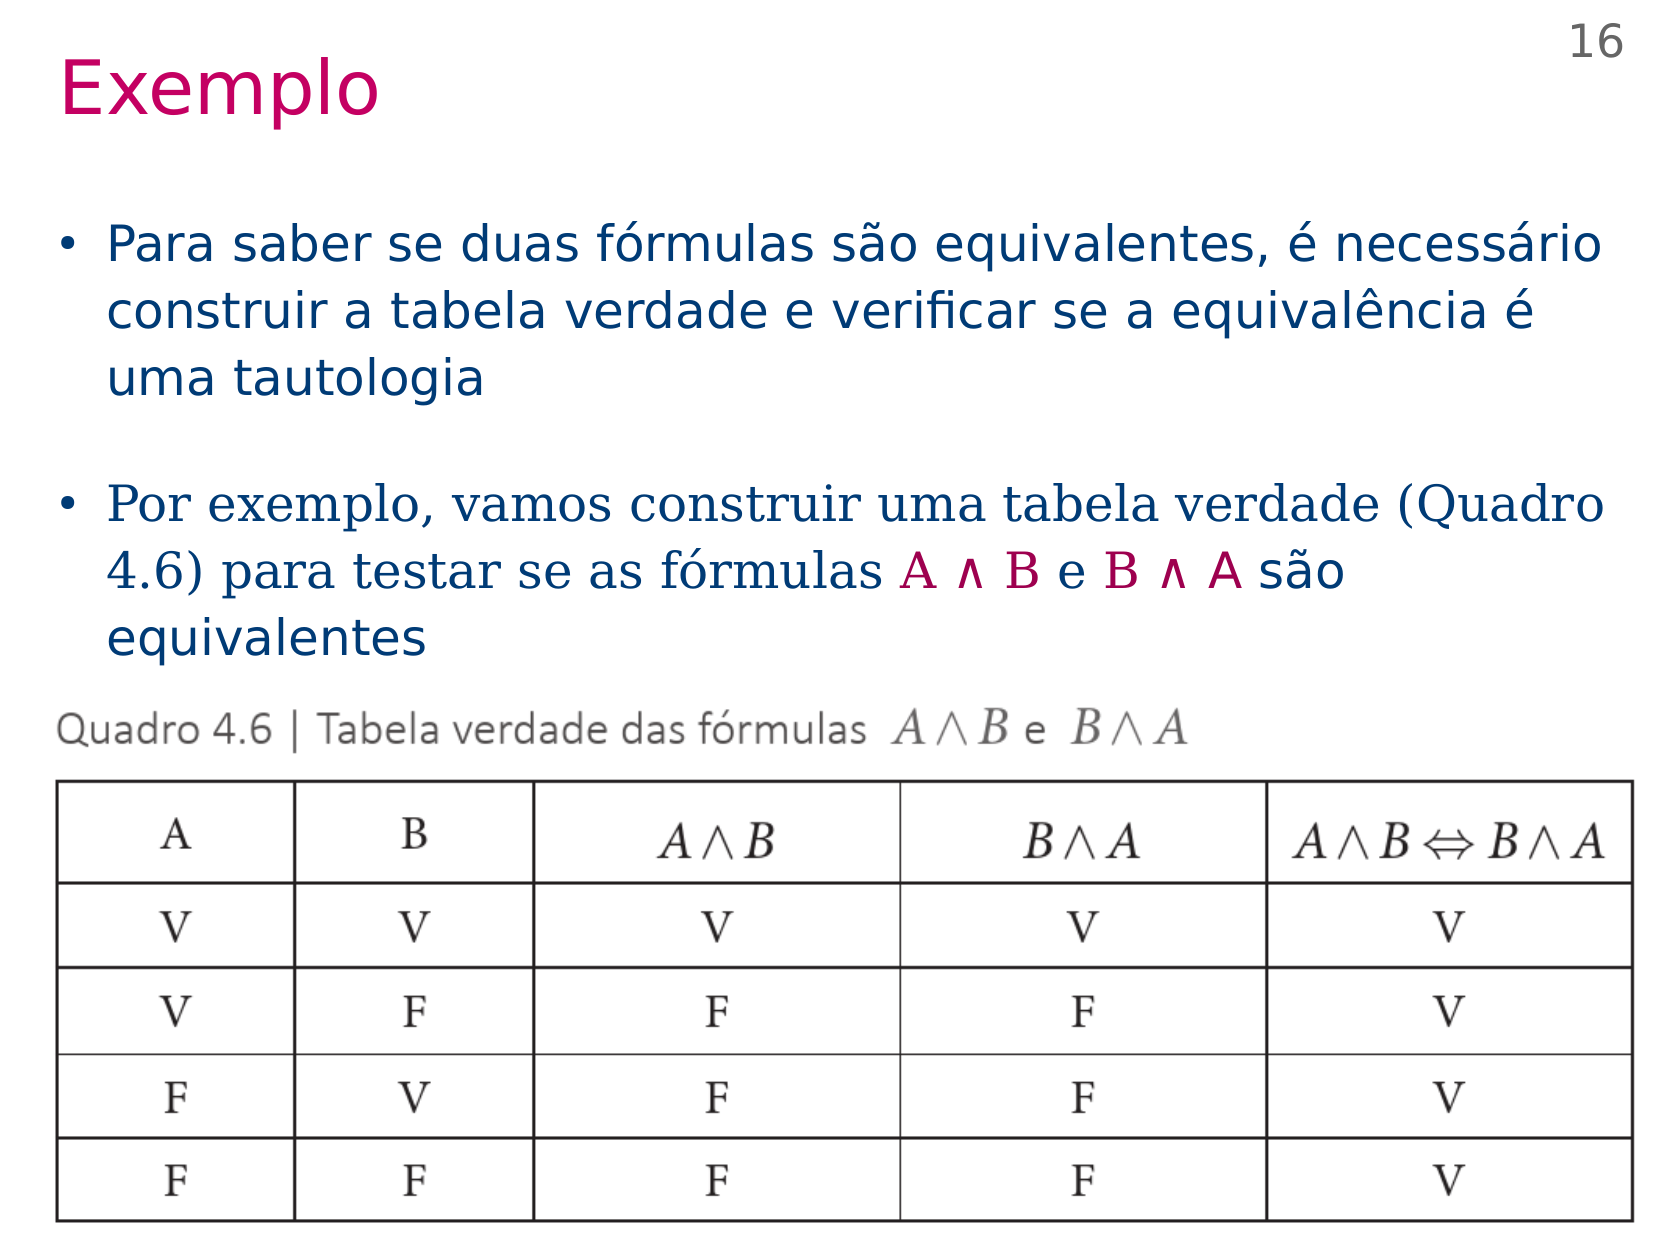

16
# Exemplo
Para saber se duas fórmulas são equivalentes, é necessário construir a tabela verdade e verificar se a equivalência é uma tautologia
Por exemplo, vamos construir uma tabela verdade (Quadro 4.6) para testar se as fórmulas A ∧ B e B ∧ A são equivalentes